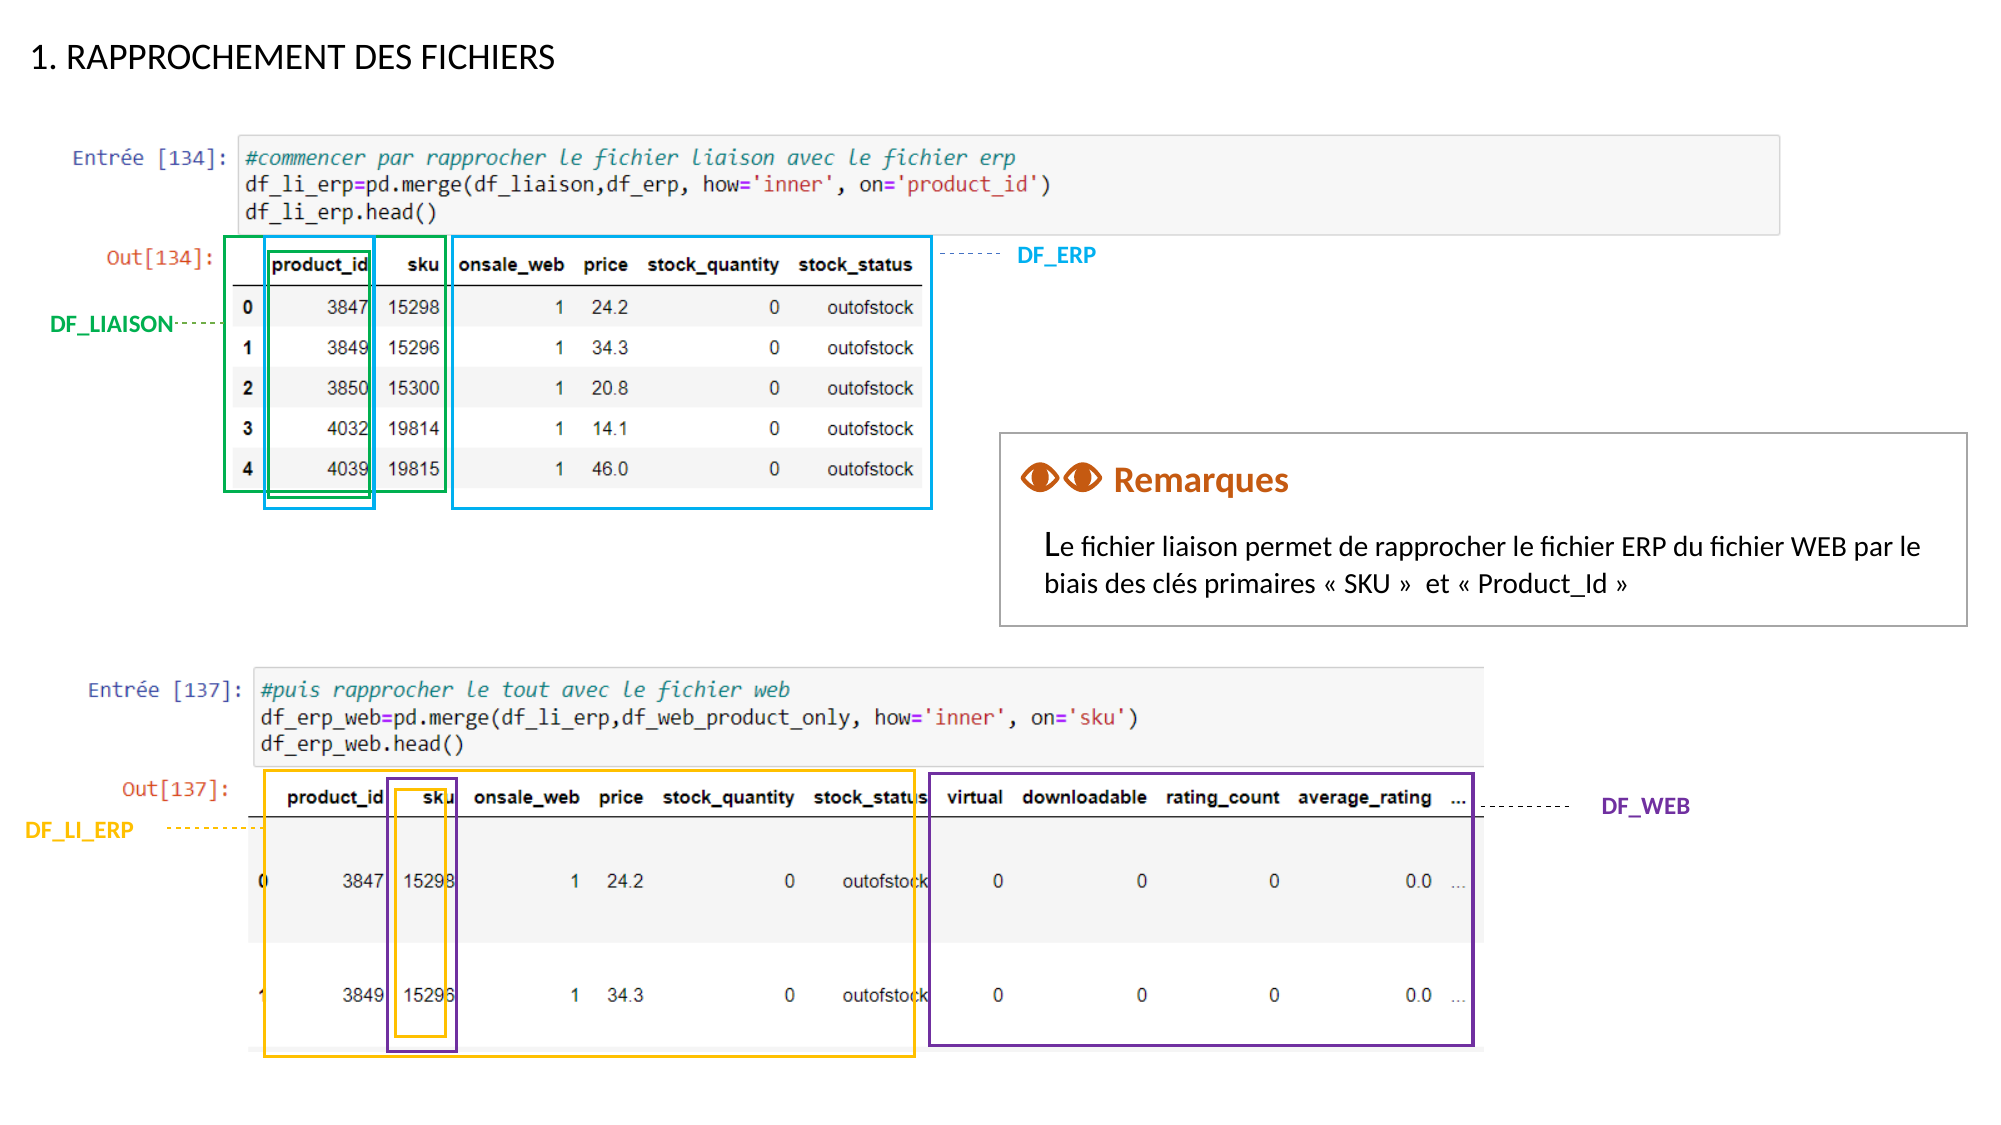

1. RAPPROCHEMENT DES FICHIERS
DF_ERP
DF_LIAISON
Remarques
Le fichier liaison permet de rapprocher le fichier ERP du fichier WEB par le biais des clés primaires « SKU » et « Product_Id »
DF_WEB
DF_LI_ERP